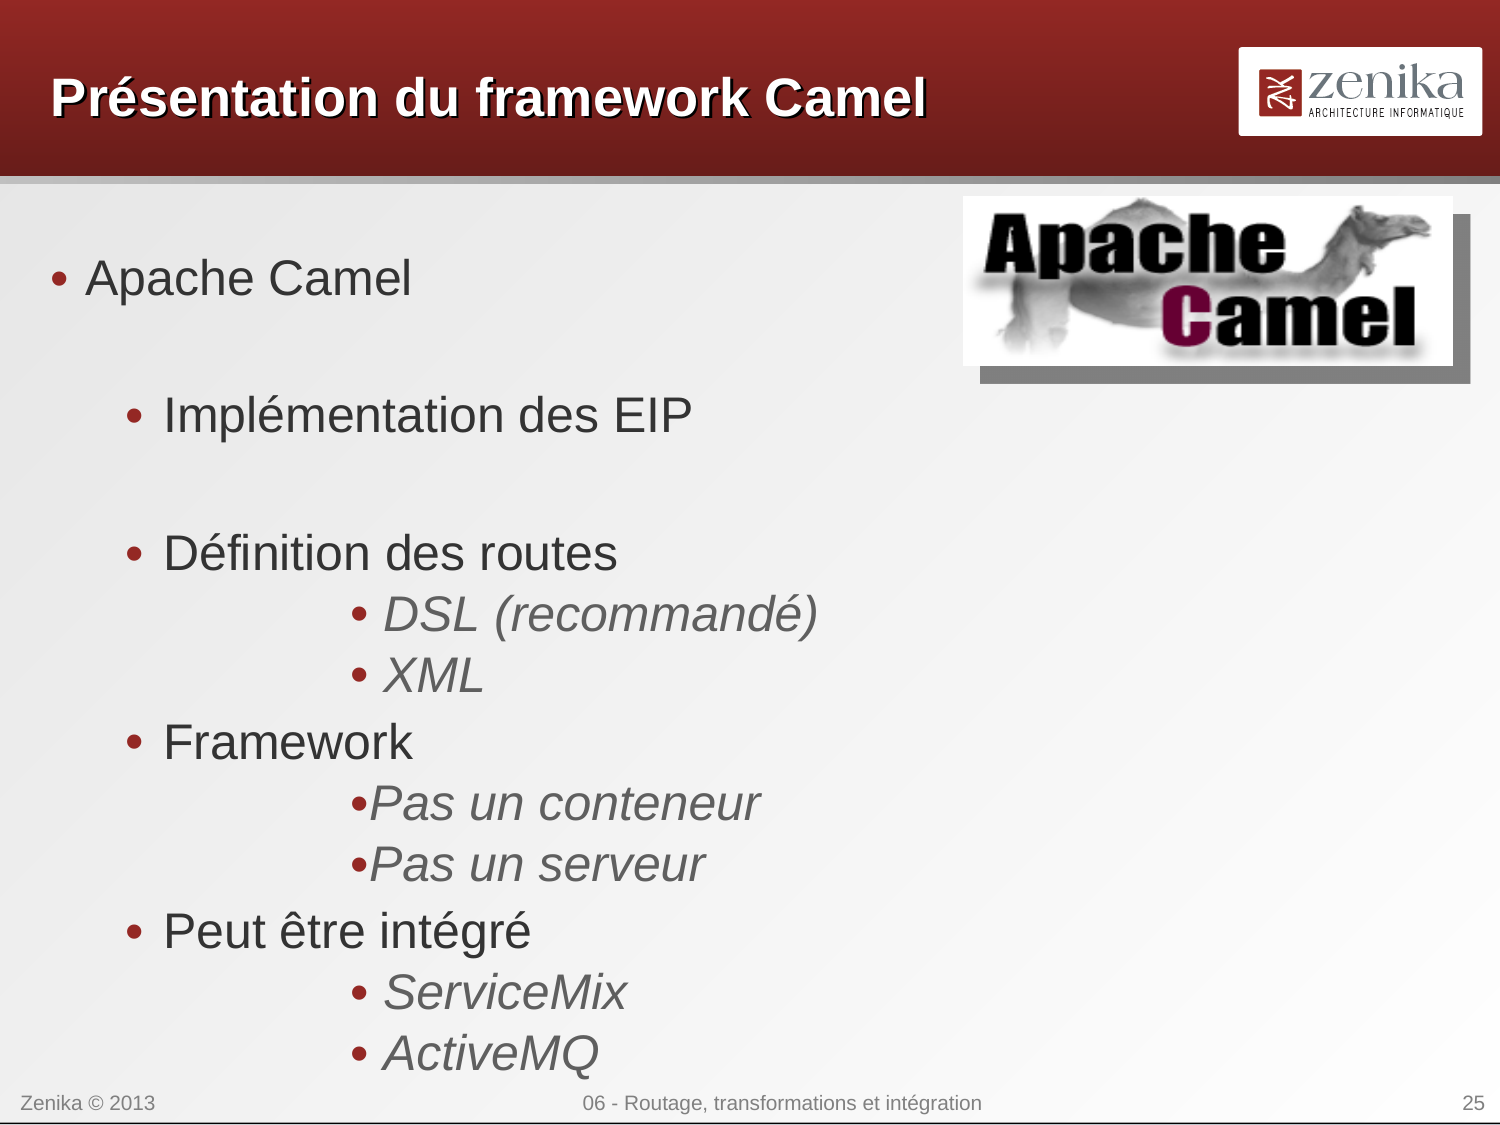

# Présentation du framework Camel
Apache Camel
Implémentation des EIP
Définition des routes
 DSL (recommandé)
 XML
Framework
Pas un conteneur
Pas un serveur
Peut être intégré
 ServiceMix
 ActiveMQ